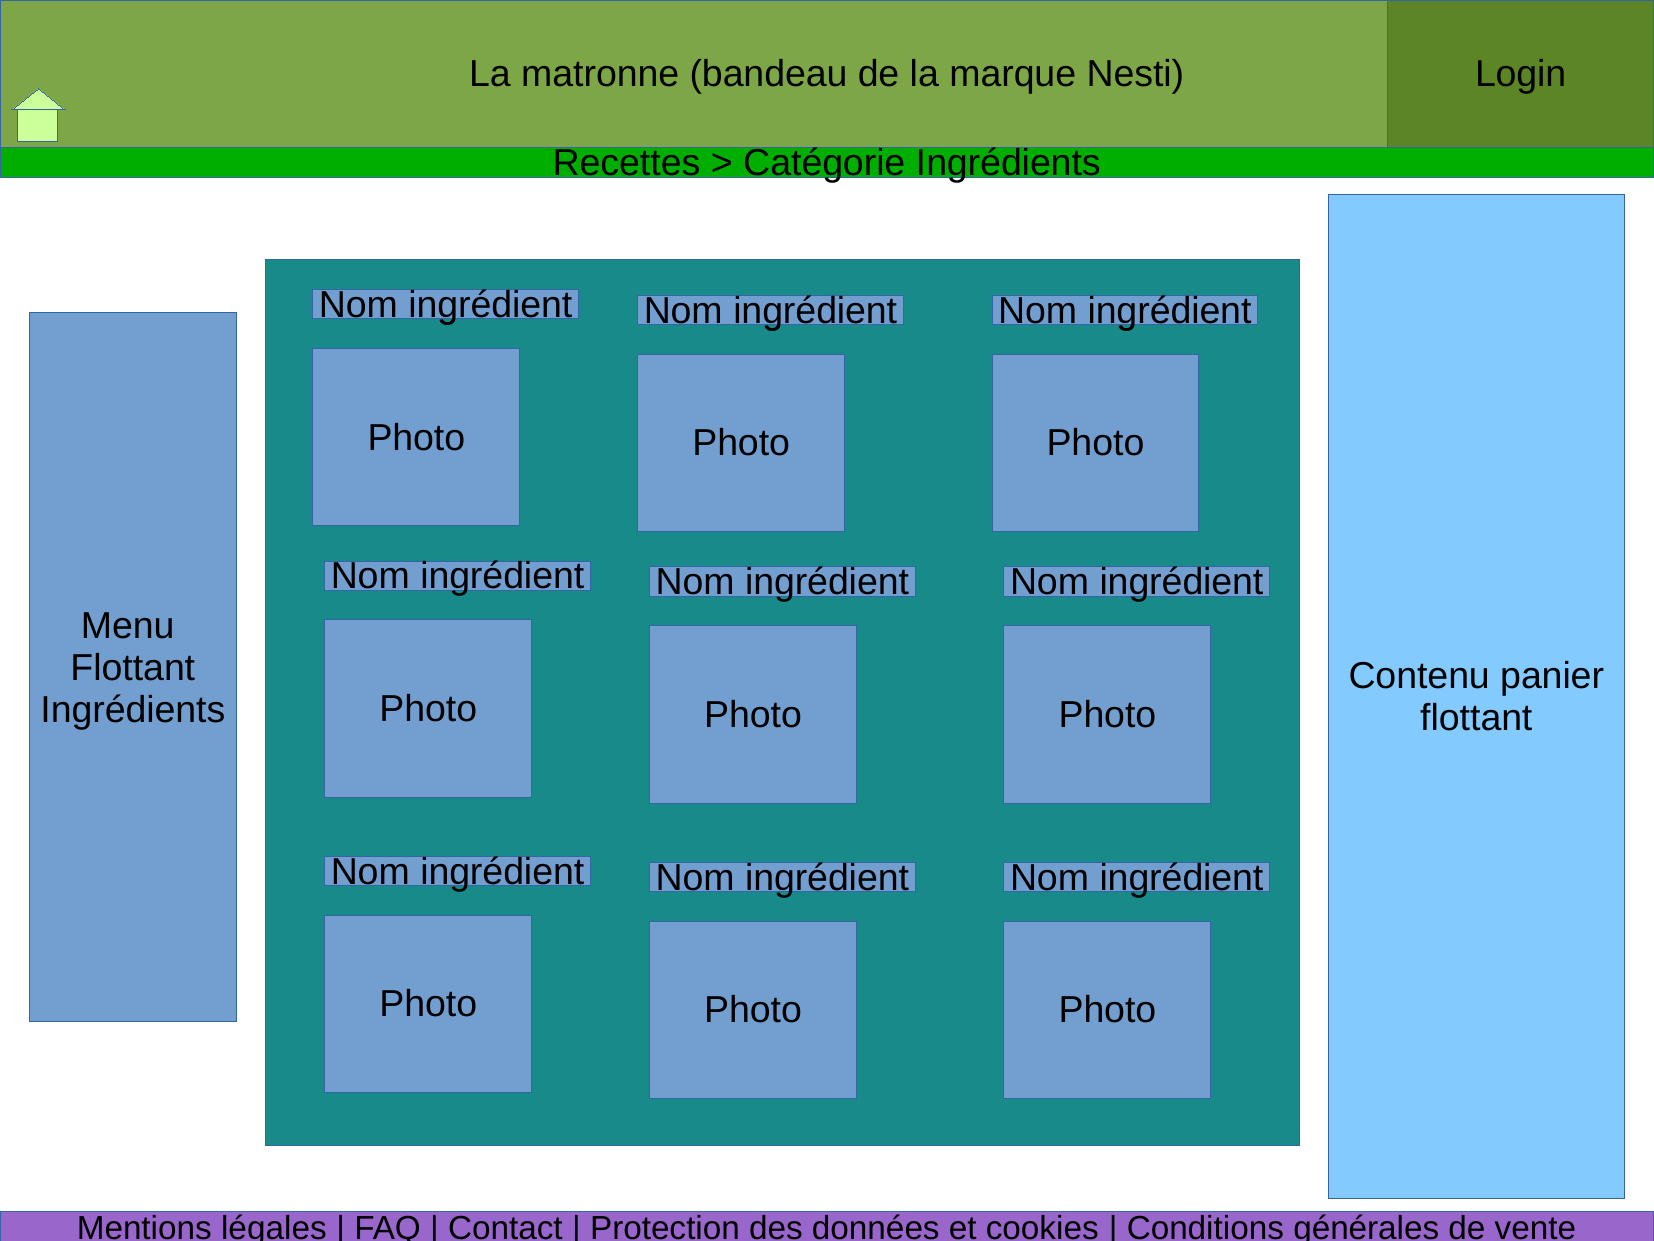

La matronne (bandeau de la marque Nesti)
Login
Recettes > Catégorie Ingrédients
Contenu panier
flottant
Nom ingrédient
Nom ingrédient
Nom ingrédient
Nom ingrédient
Nom ingrédient
Nom ingrédient
Menu
Flottant
Ingrédients
Photo
Photo
Photo
Photo
Photo
Photo
Nom ingrédient
Nom ingrédient
Nom ingrédient
Photo
Photo
Photo
Nom ingrédient
Nom ingrédient
Nom ingrédient
Photo
Photo
Photo
Mentions légales | FAQ | Contact | Protection des données et cookies | Conditions générales de vente